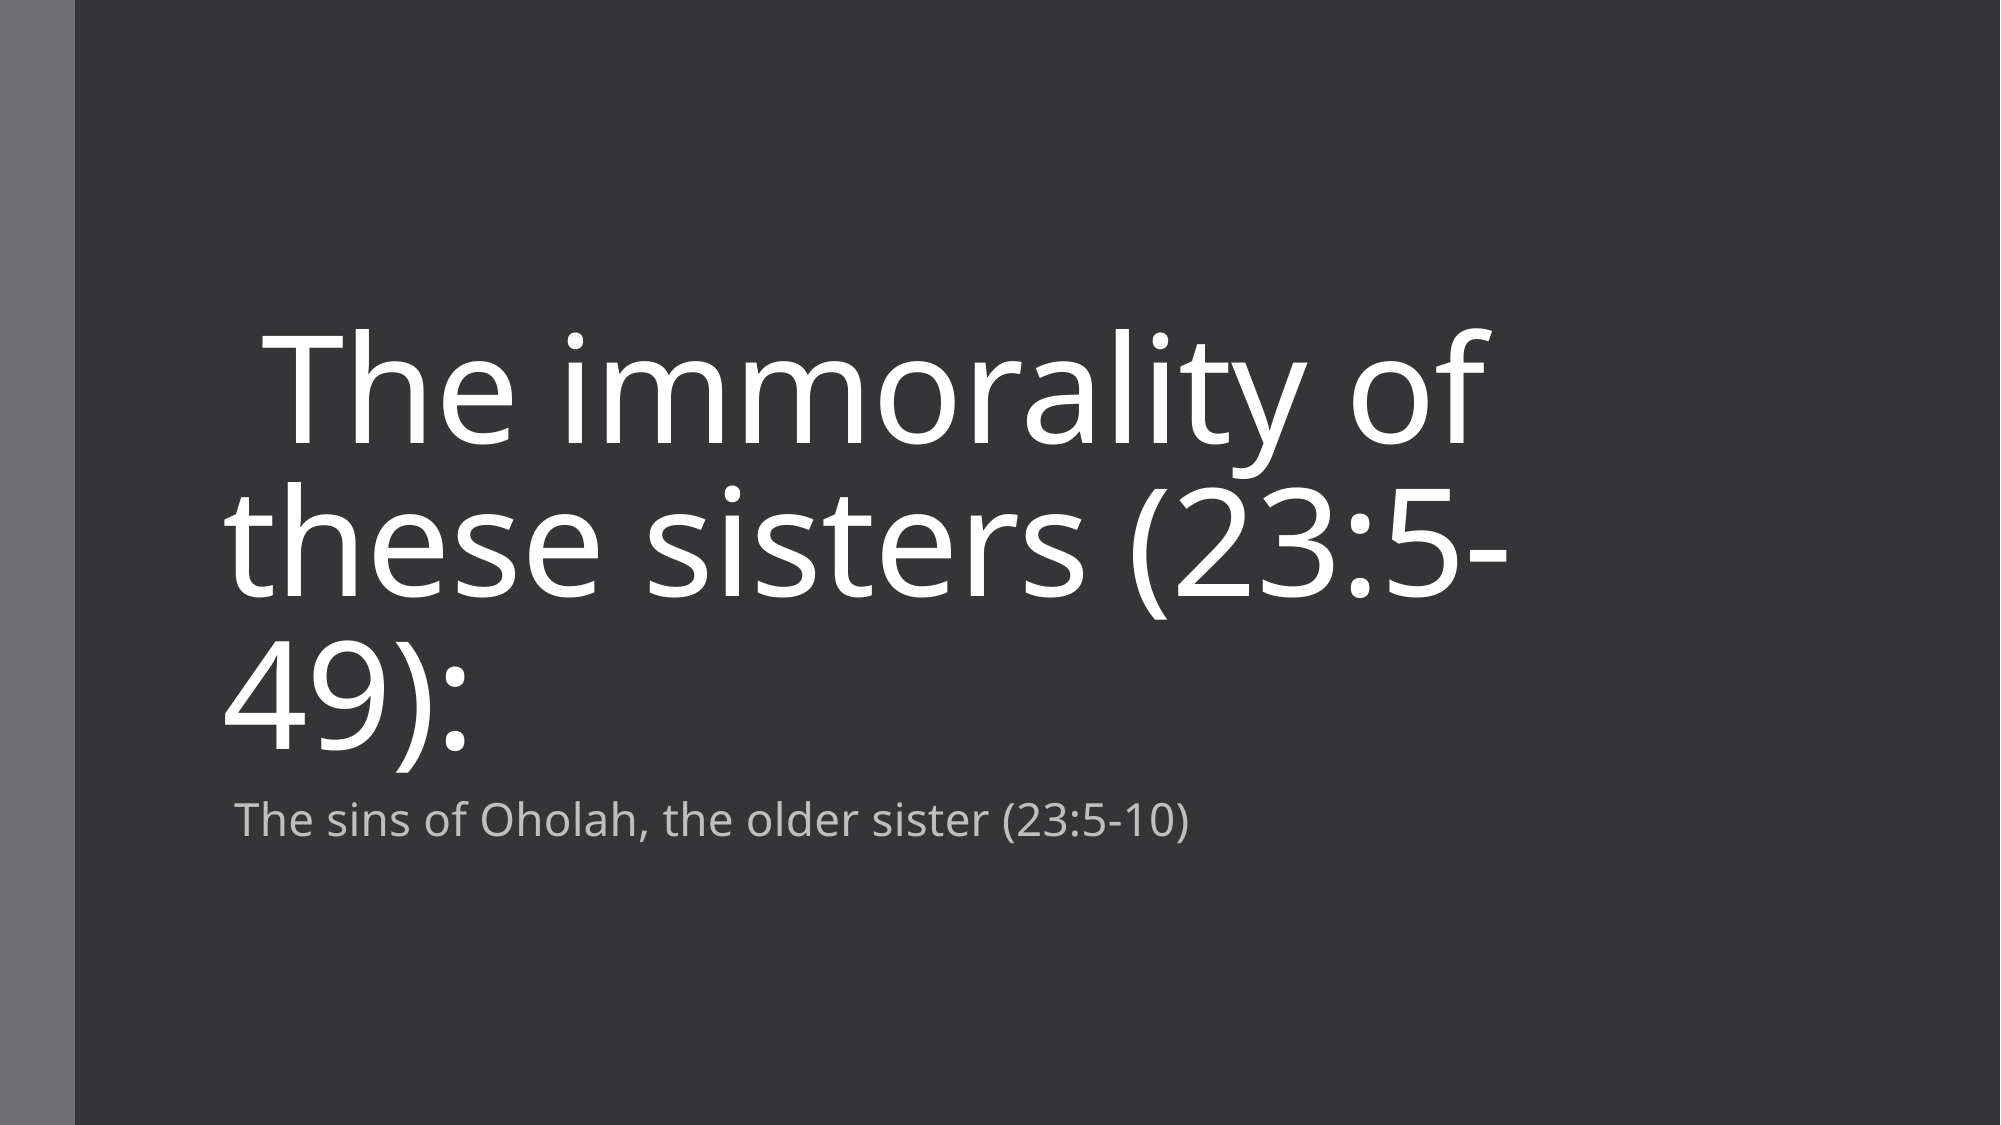

# The immorality of these sisters (23:5-49):
 The sins of Oholah, the older sister (23:5-10)